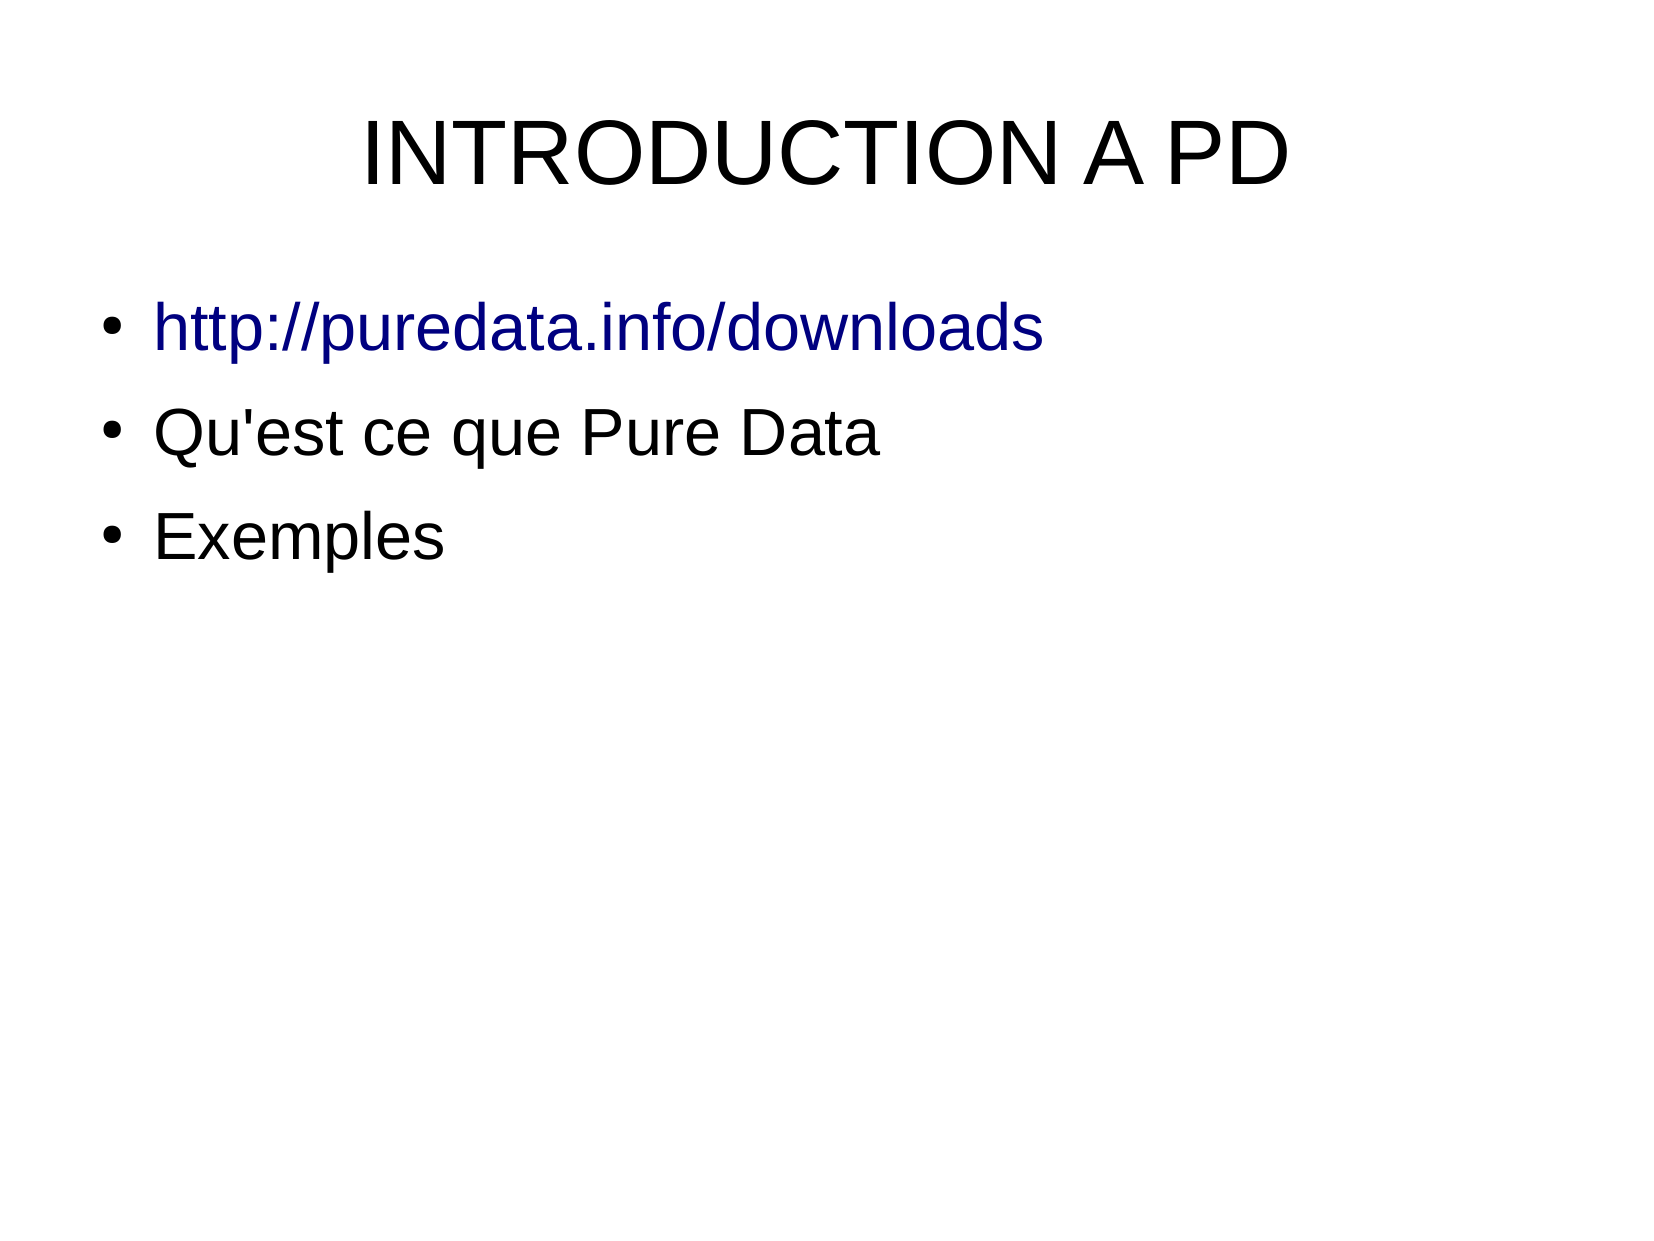

# INTRODUCTION A PD
http://puredata.info/downloads
Qu'est ce que Pure Data
Exemples